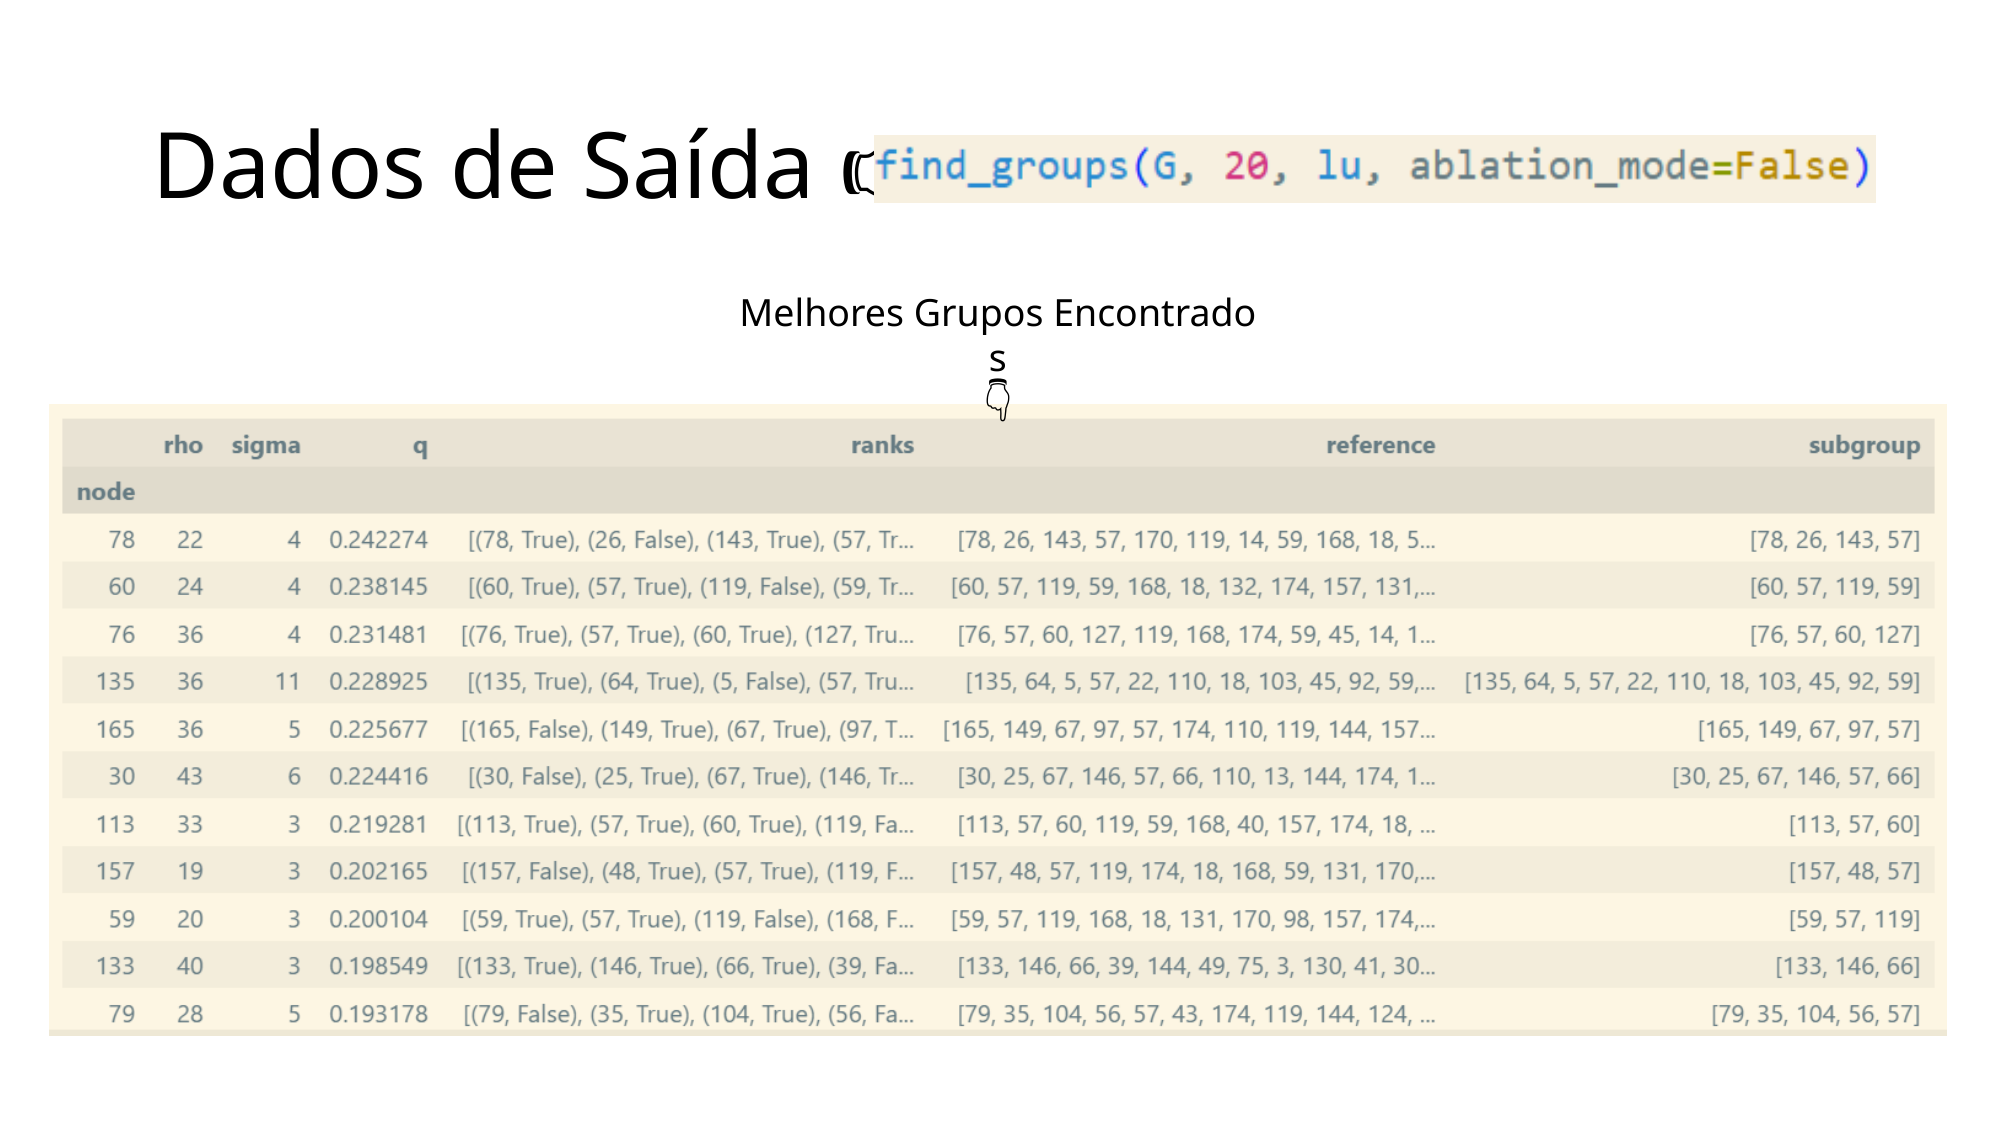

# Dados de Saída 👉
Melhores Grupos Encontrados
👇